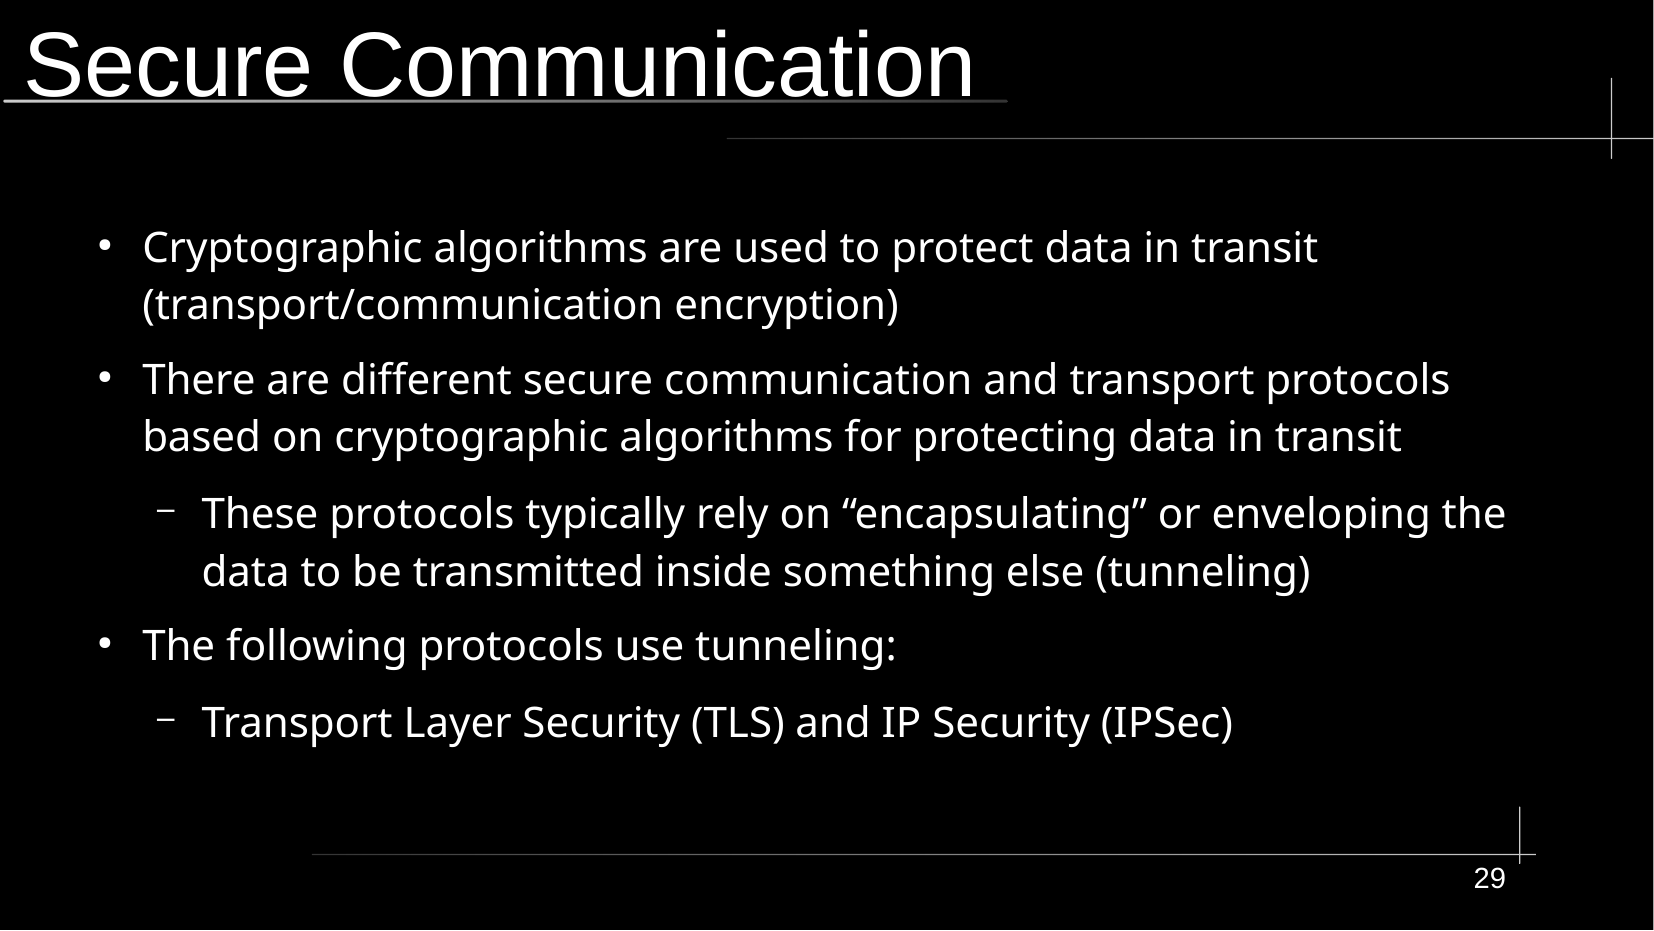

# Secure Communication
Cryptographic algorithms are used to protect data in transit (transport/communication encryption)
There are different secure communication and transport protocols based on cryptographic algorithms for protecting data in transit
These protocols typically rely on “encapsulating” or enveloping the data to be transmitted inside something else (tunneling)
The following protocols use tunneling:
Transport Layer Security (TLS) and IP Security (IPSec)
29